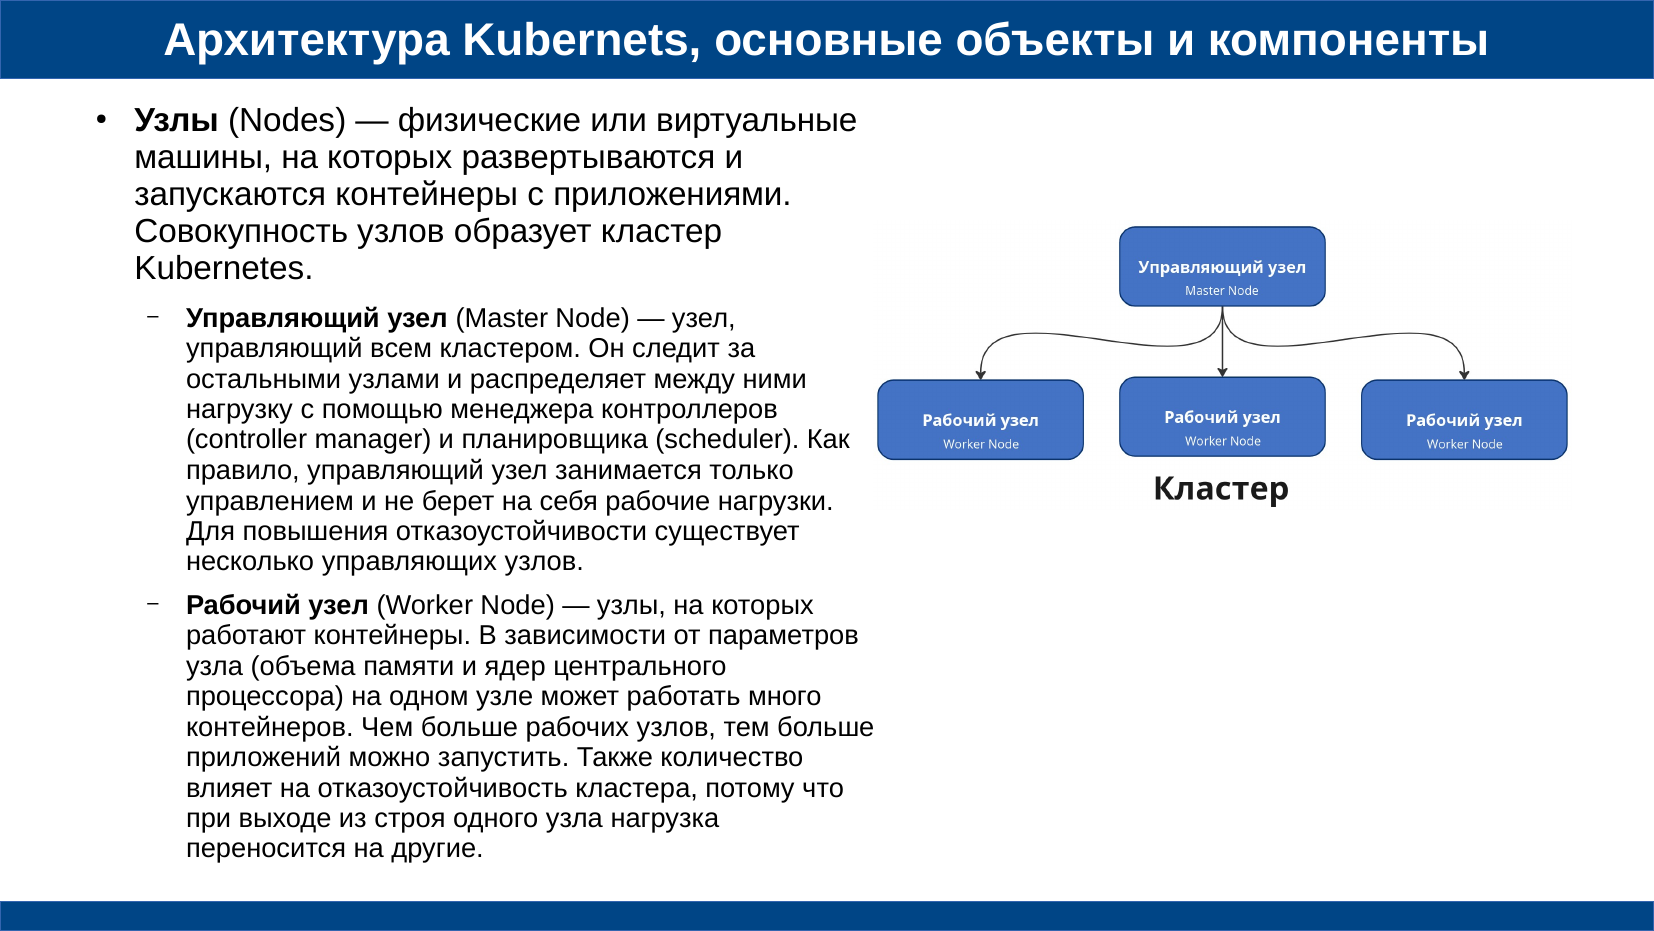

# Архитектура Kubernets, основные объекты и компоненты
Узлы (Nodes) — физические или виртуальные машины, на которых развертываются и запускаются контейнеры с приложениями. Совокупность узлов образует кластер Kubernetes.
Управляющий узел (Master Node) — узел, управляющий всем кластером. Он следит за остальными узлами и распределяет между ними нагрузку с помощью менеджера контроллеров (controller manager) и планировщика (scheduler). Как правило, управляющий узел занимается только управлением и не берет на себя рабочие нагрузки. Для повышения отказоустойчивости существует несколько управляющих узлов.
Рабочий узел (Worker Node) — узлы, на которых работают контейнеры. В зависимости от параметров узла (объема памяти и ядер центрального процессора) на одном узле может работать много контейнеров. Чем больше рабочих узлов, тем больше приложений можно запустить. Также количество влияет на отказоустойчивость кластера, потому что при выходе из строя одного узла нагрузка переносится на другие.